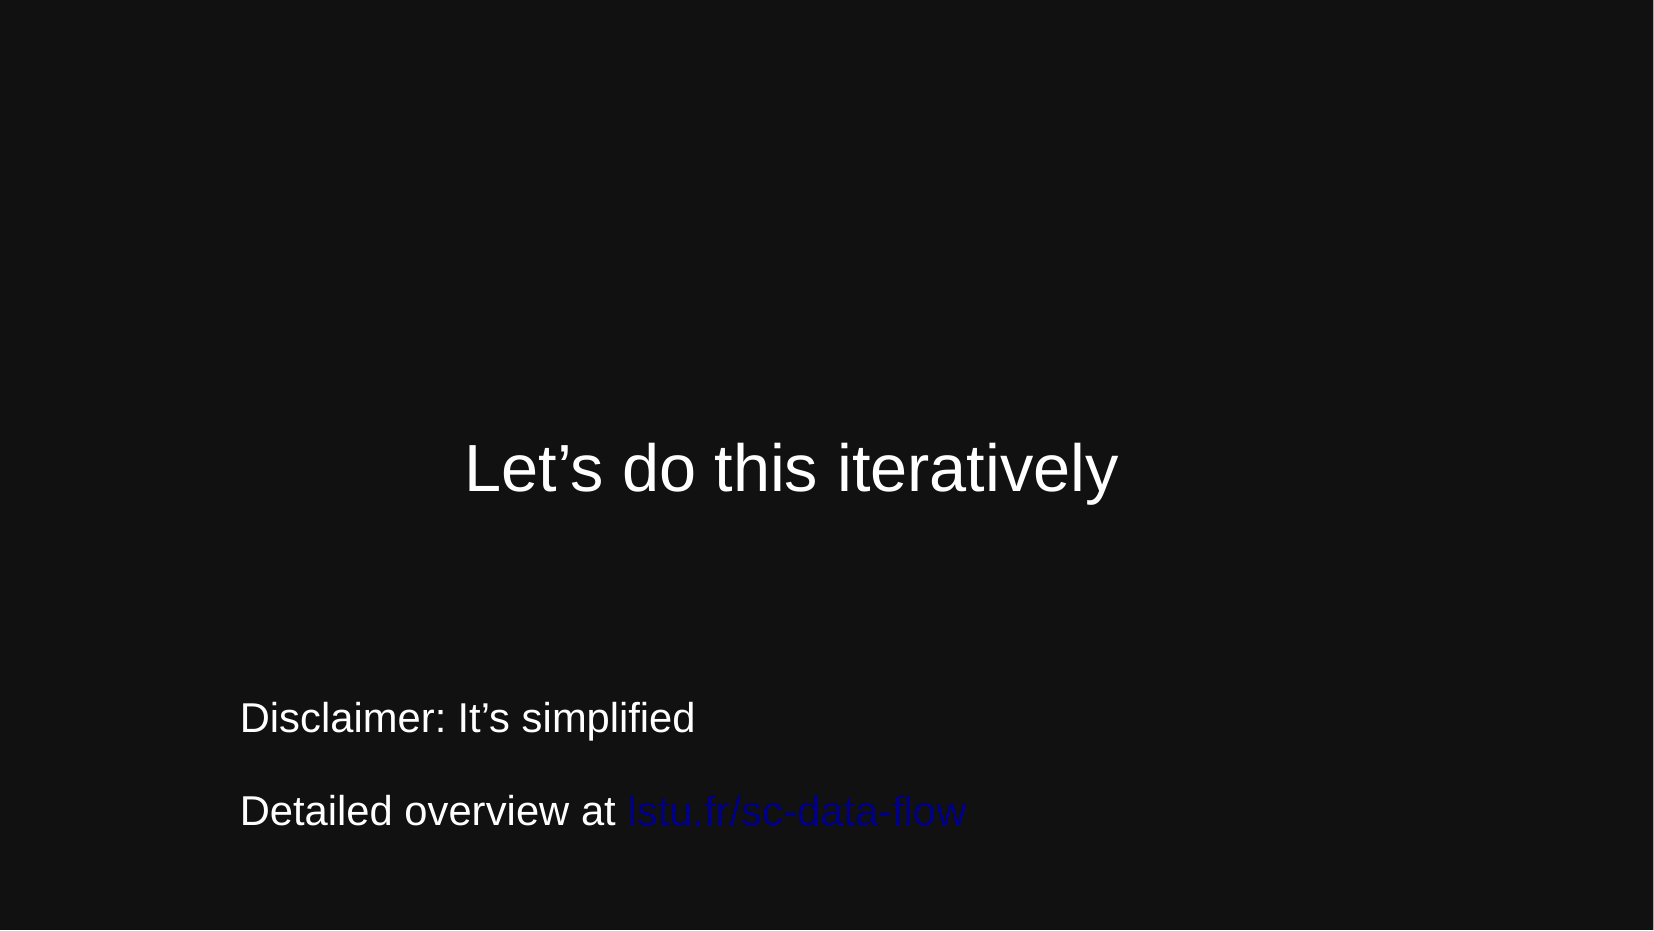

Let’s do this iteratively
Disclaimer: It’s simplified
Detailed overview at lstu.fr/sc-data-flow